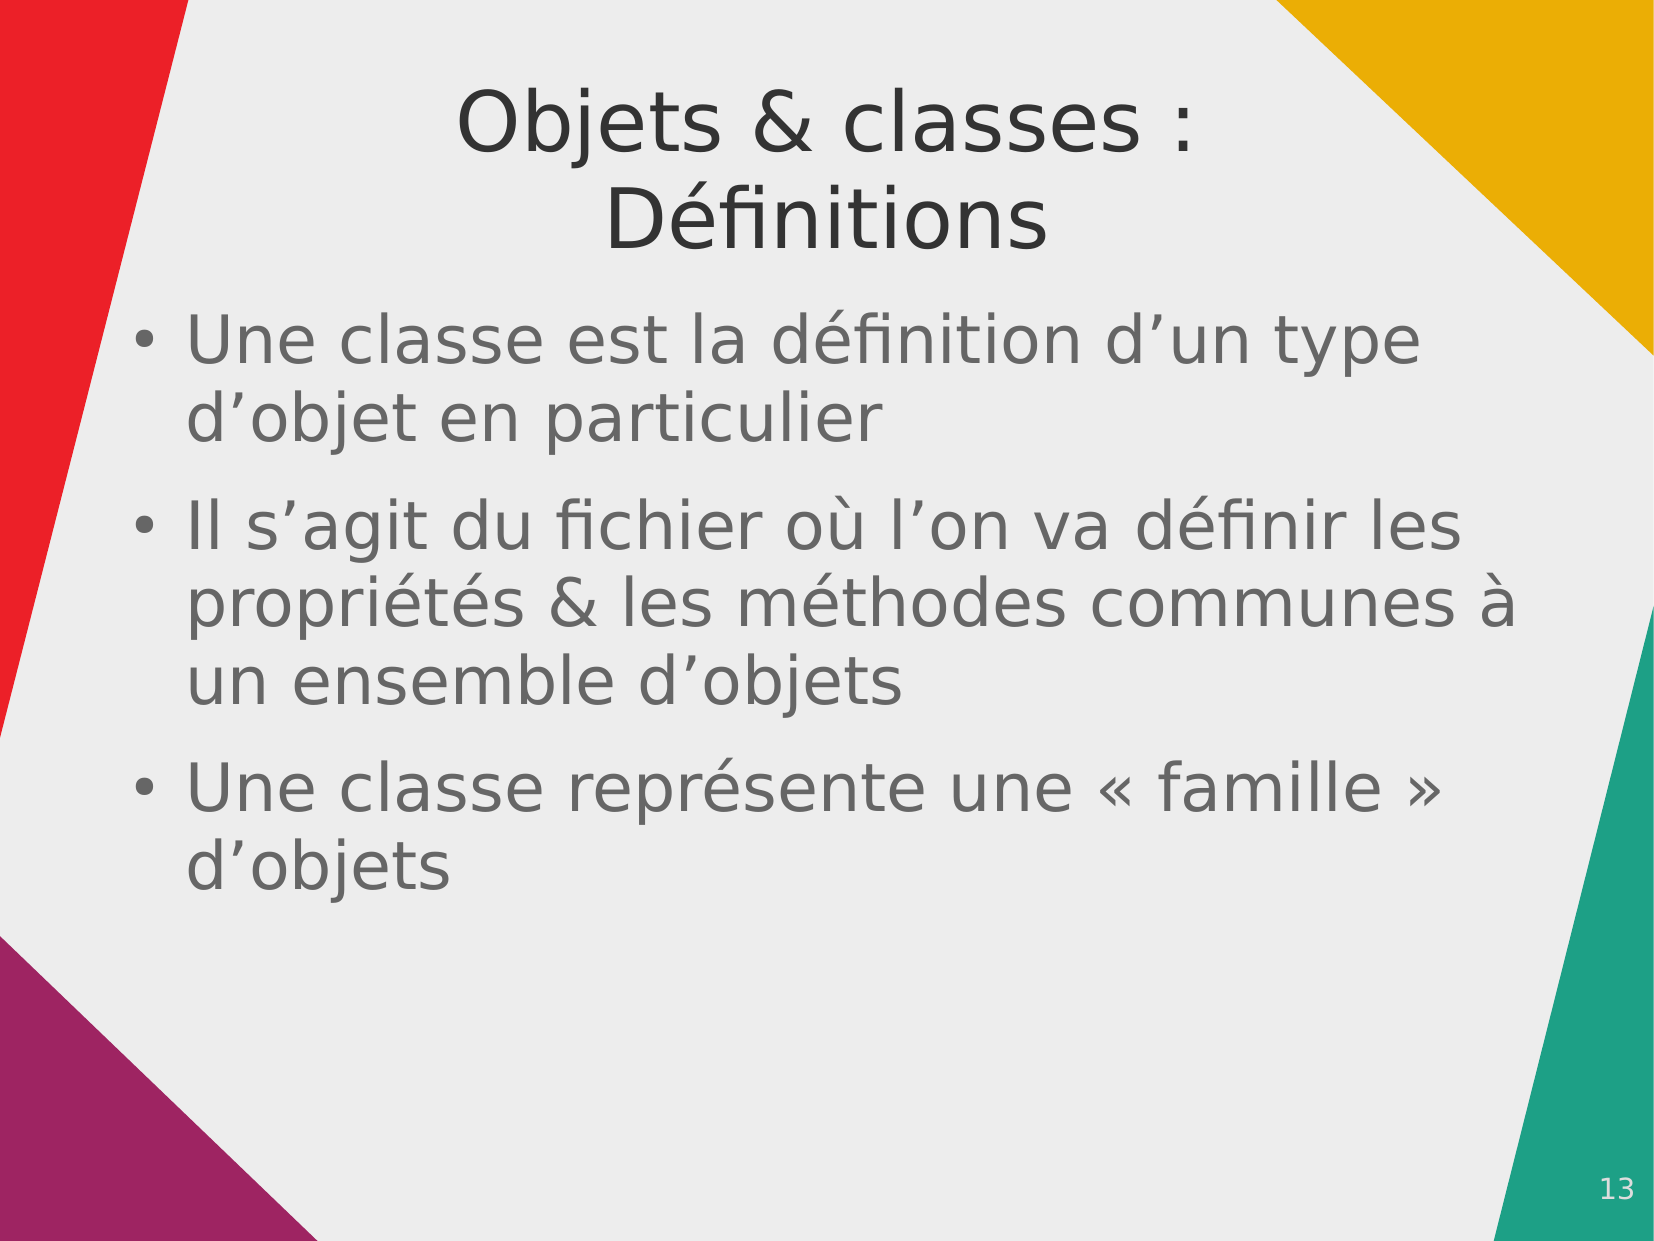

# Objets & classes : Définitions
Une classe est la définition d’un type d’objet en particulier
Il s’agit du fichier où l’on va définir les propriétés & les méthodes communes à un ensemble d’objets
Une classe représente une « famille » d’objets
13